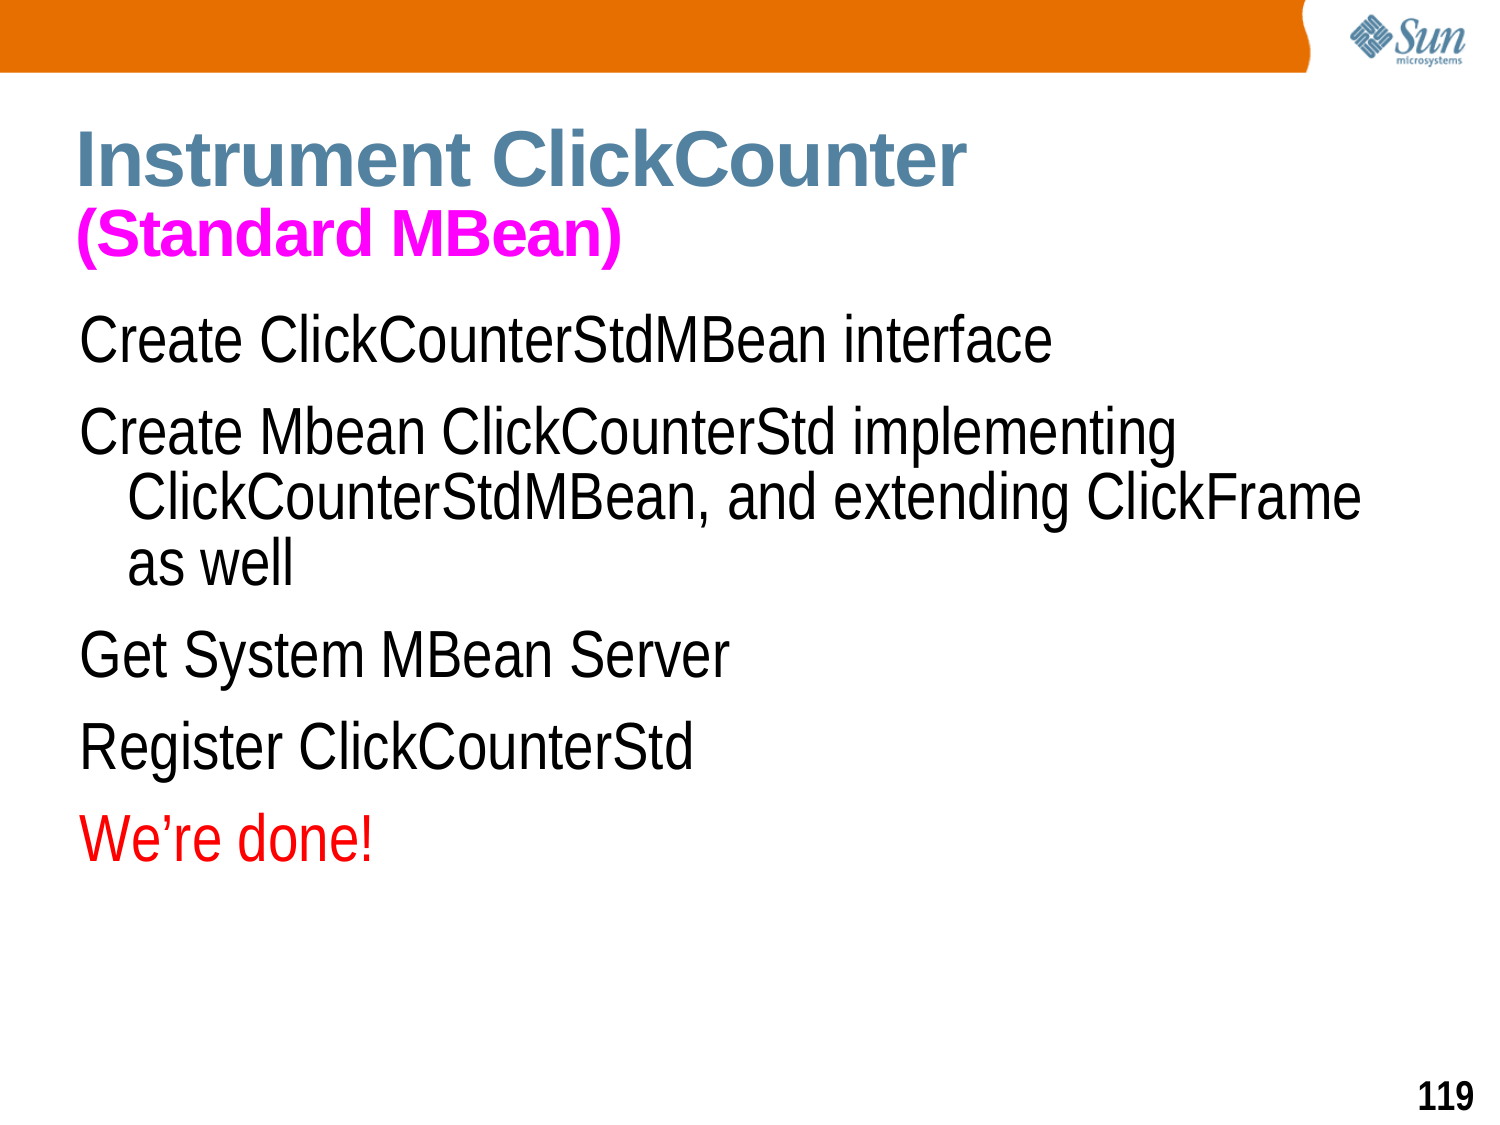

# Instrument ClickCounter (Standard MBean)
Create ClickCounterStdMBean interface
Create Mbean ClickCounterStd implementing ClickCounterStdMBean, and extending ClickFrame as well
Get System MBean Server
Register ClickCounterStd
We’re done!